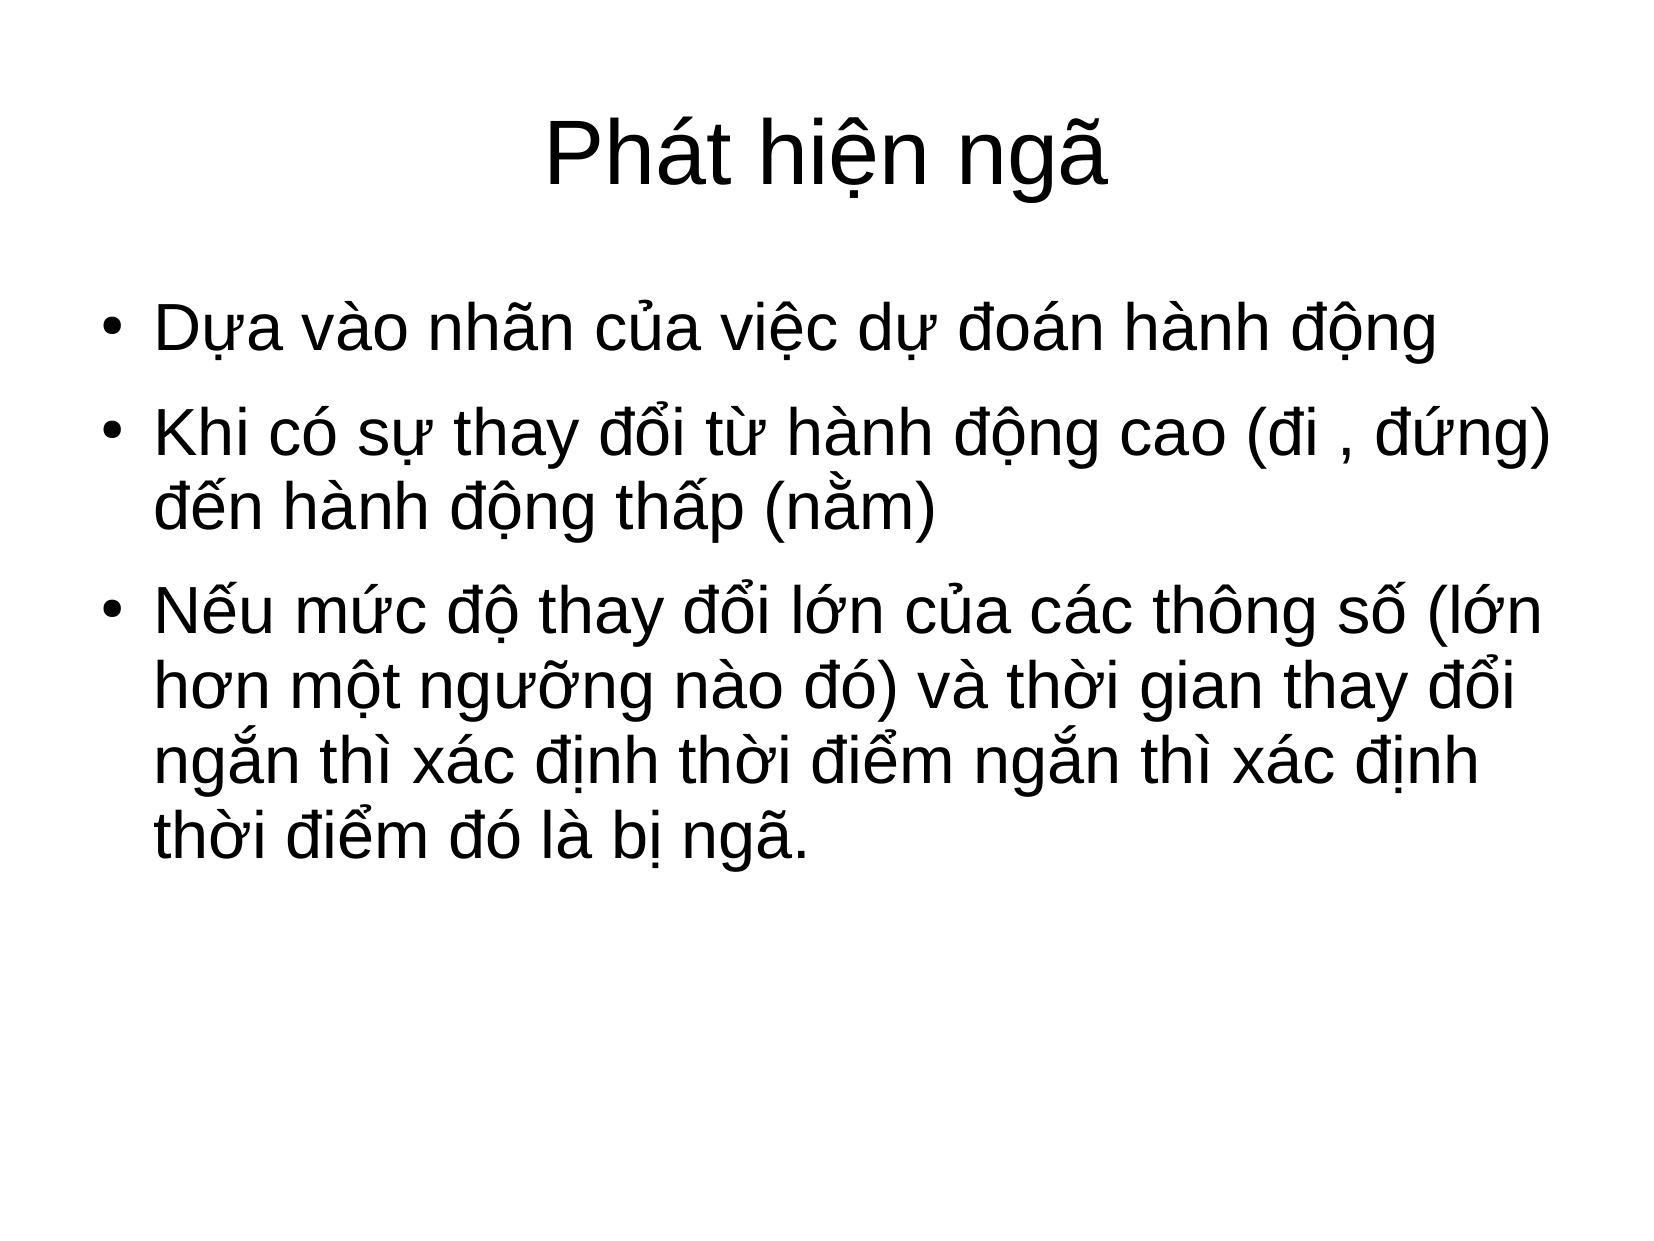

# Phát hiện ngã
Dựa vào nhãn của việc dự đoán hành động
Khi có sự thay đổi từ hành động cao (đi , đứng) đến hành động thấp (nằm)
Nếu mức độ thay đổi lớn của các thông số (lớn hơn một ngưỡng nào đó) và thời gian thay đổi ngắn thì xác định thời điểm ngắn thì xác định thời điểm đó là bị ngã.